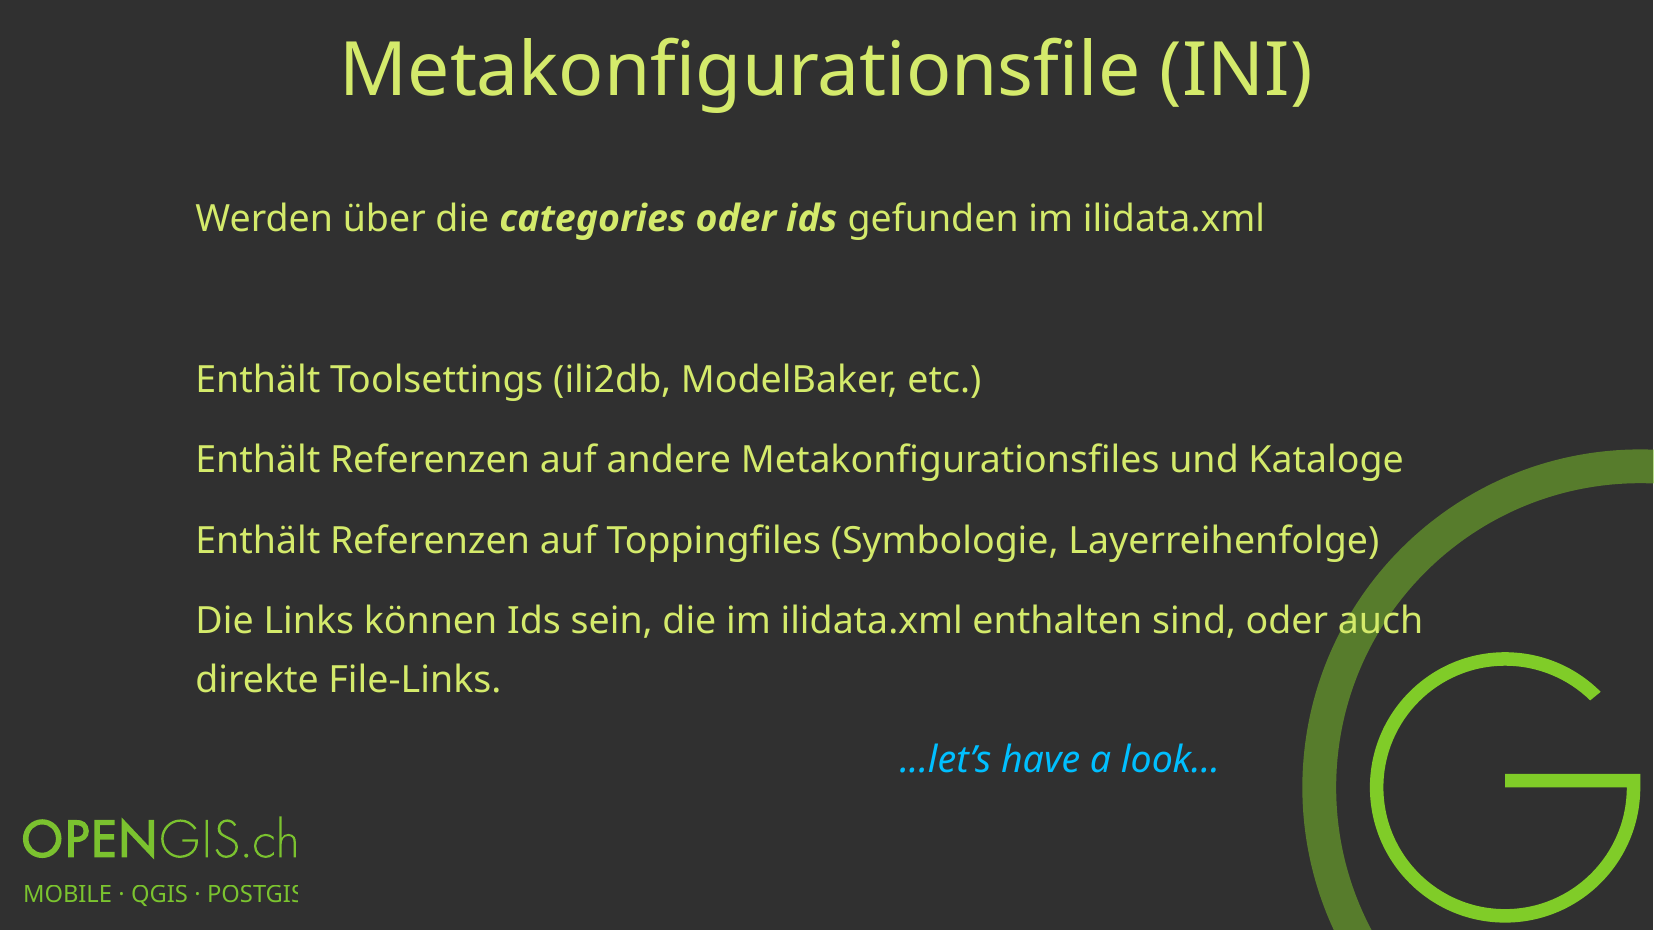

# Metakonfigurationsfile (INI)
Werden über die categories oder ids gefunden im ilidata.xml
Enthält Toolsettings (ili2db, ModelBaker, etc.)
Enthält Referenzen auf andere Metakonfigurationsfiles und Kataloge
Enthält Referenzen auf Toppingfiles (Symbologie, Layerreihenfolge)
Die Links können Ids sein, die im ilidata.xml enthalten sind, oder auch direkte File-Links.
...let’s have a look…